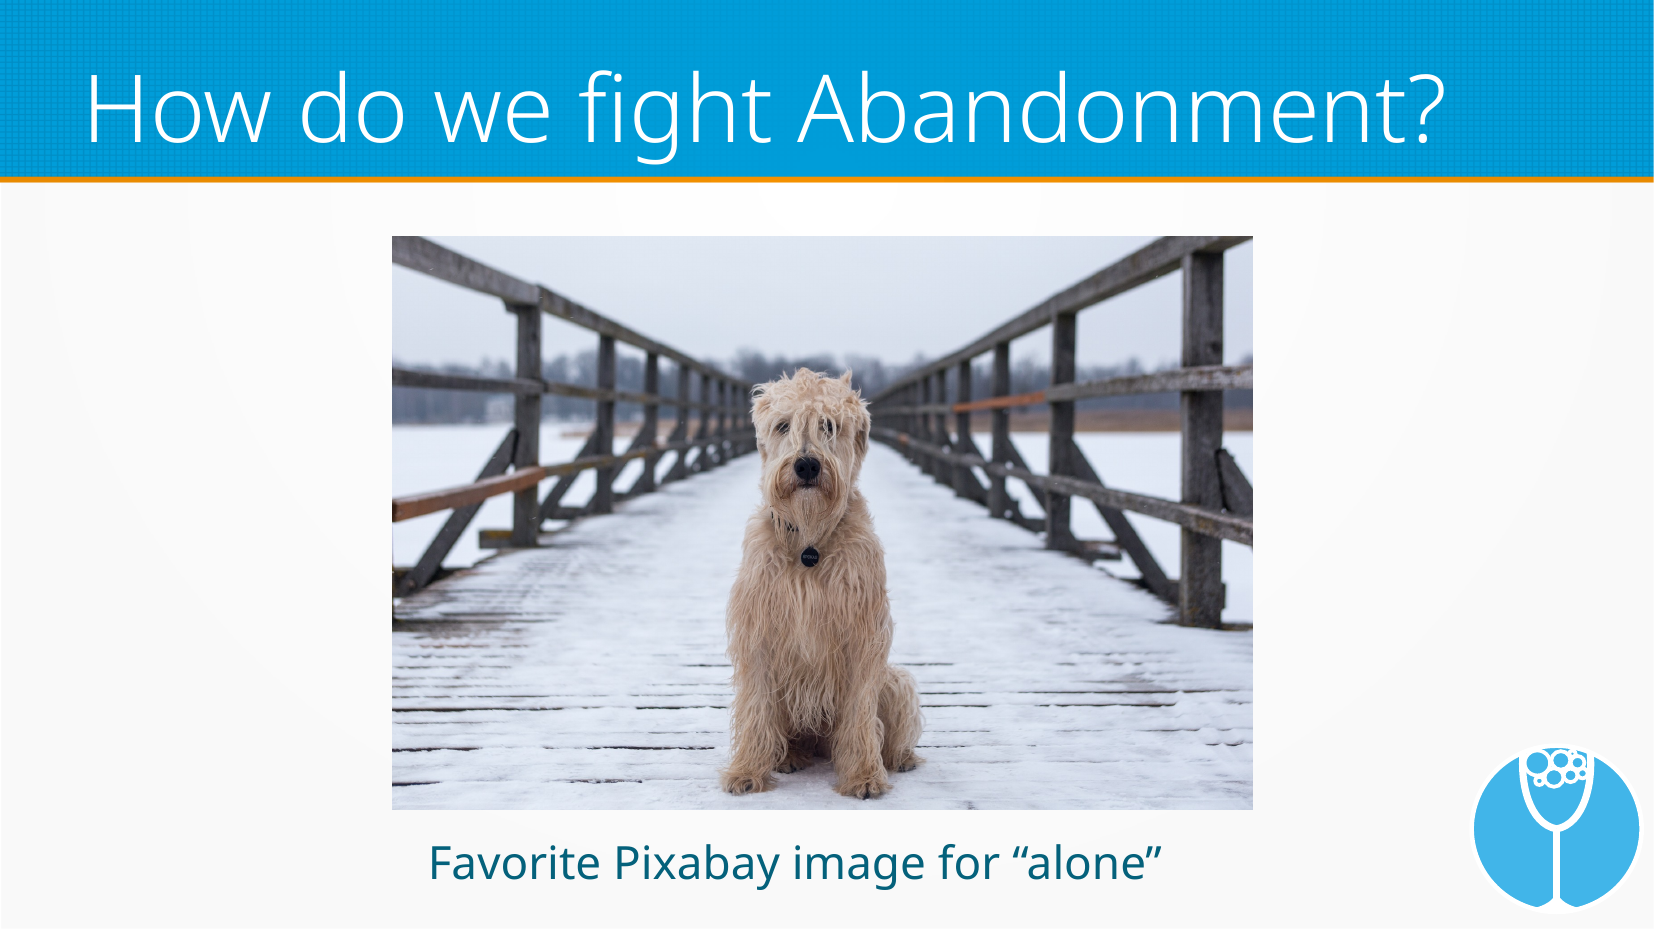

# How do we fight Abandonment?
Favorite Pixabay image for “alone”